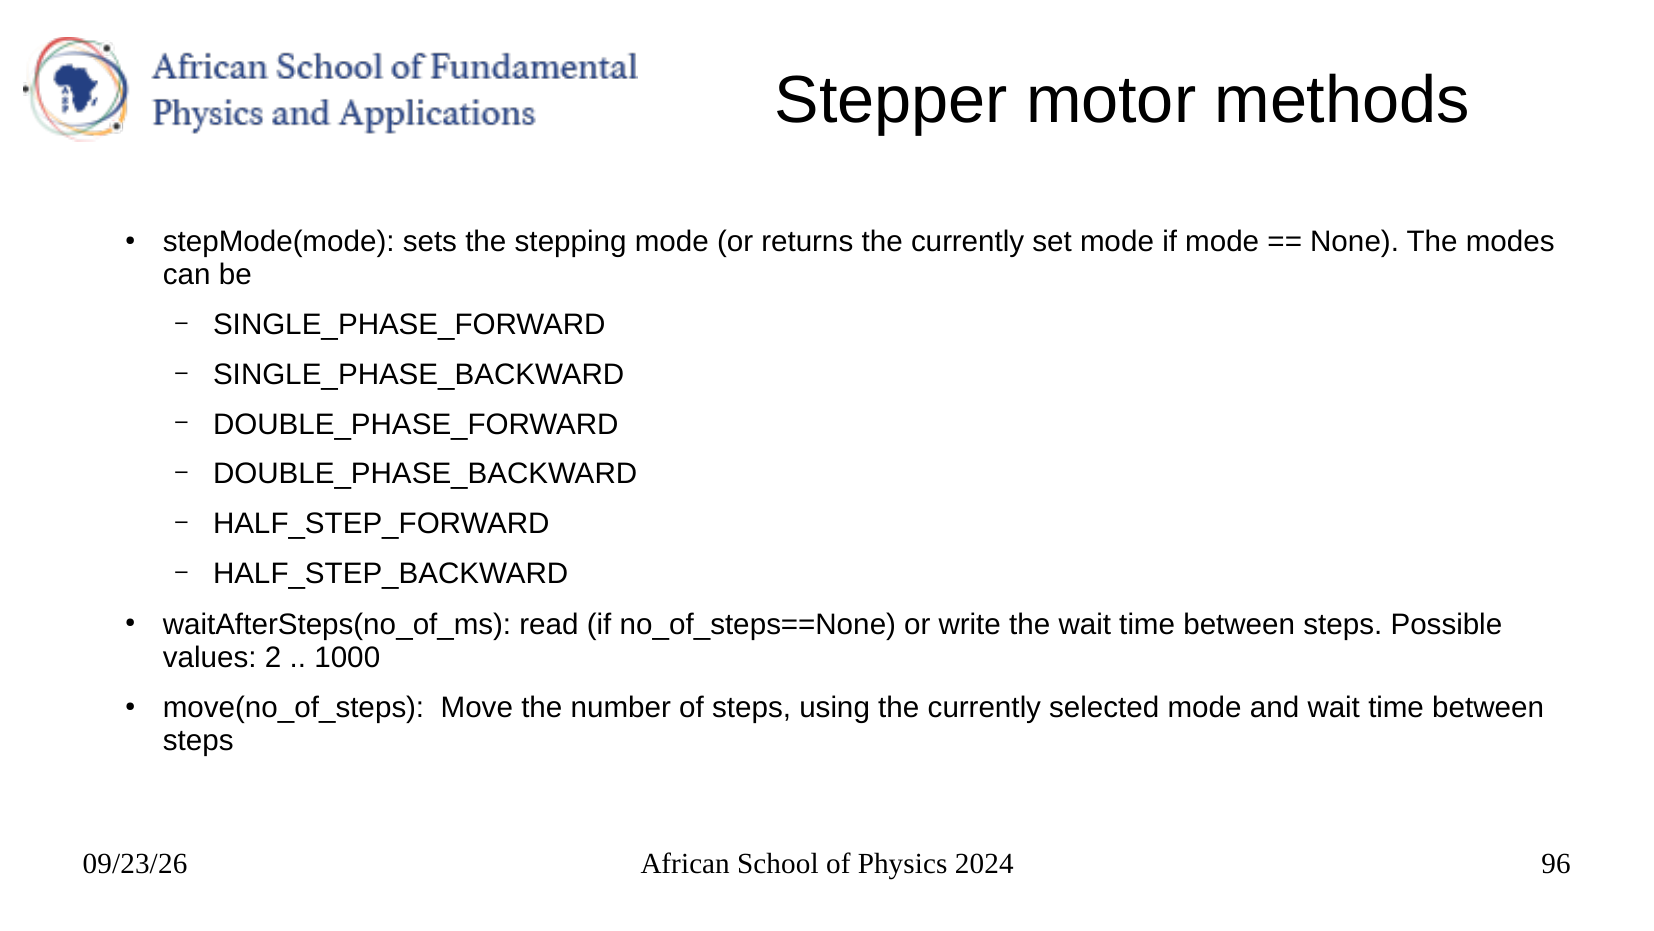

# Stepper motor methods
stepMode(mode): sets the stepping mode (or returns the currently set mode if mode == None). The modes can be
SINGLE_PHASE_FORWARD
SINGLE_PHASE_BACKWARD
DOUBLE_PHASE_FORWARD
DOUBLE_PHASE_BACKWARD
HALF_STEP_FORWARD
HALF_STEP_BACKWARD
waitAfterSteps(no_of_ms): read (if no_of_steps==None) or write the wait time between steps. Possible values: 2 .. 1000
move(no_of_steps): Move the number of steps, using the currently selected mode and wait time between steps
African School of Physics 2024
96